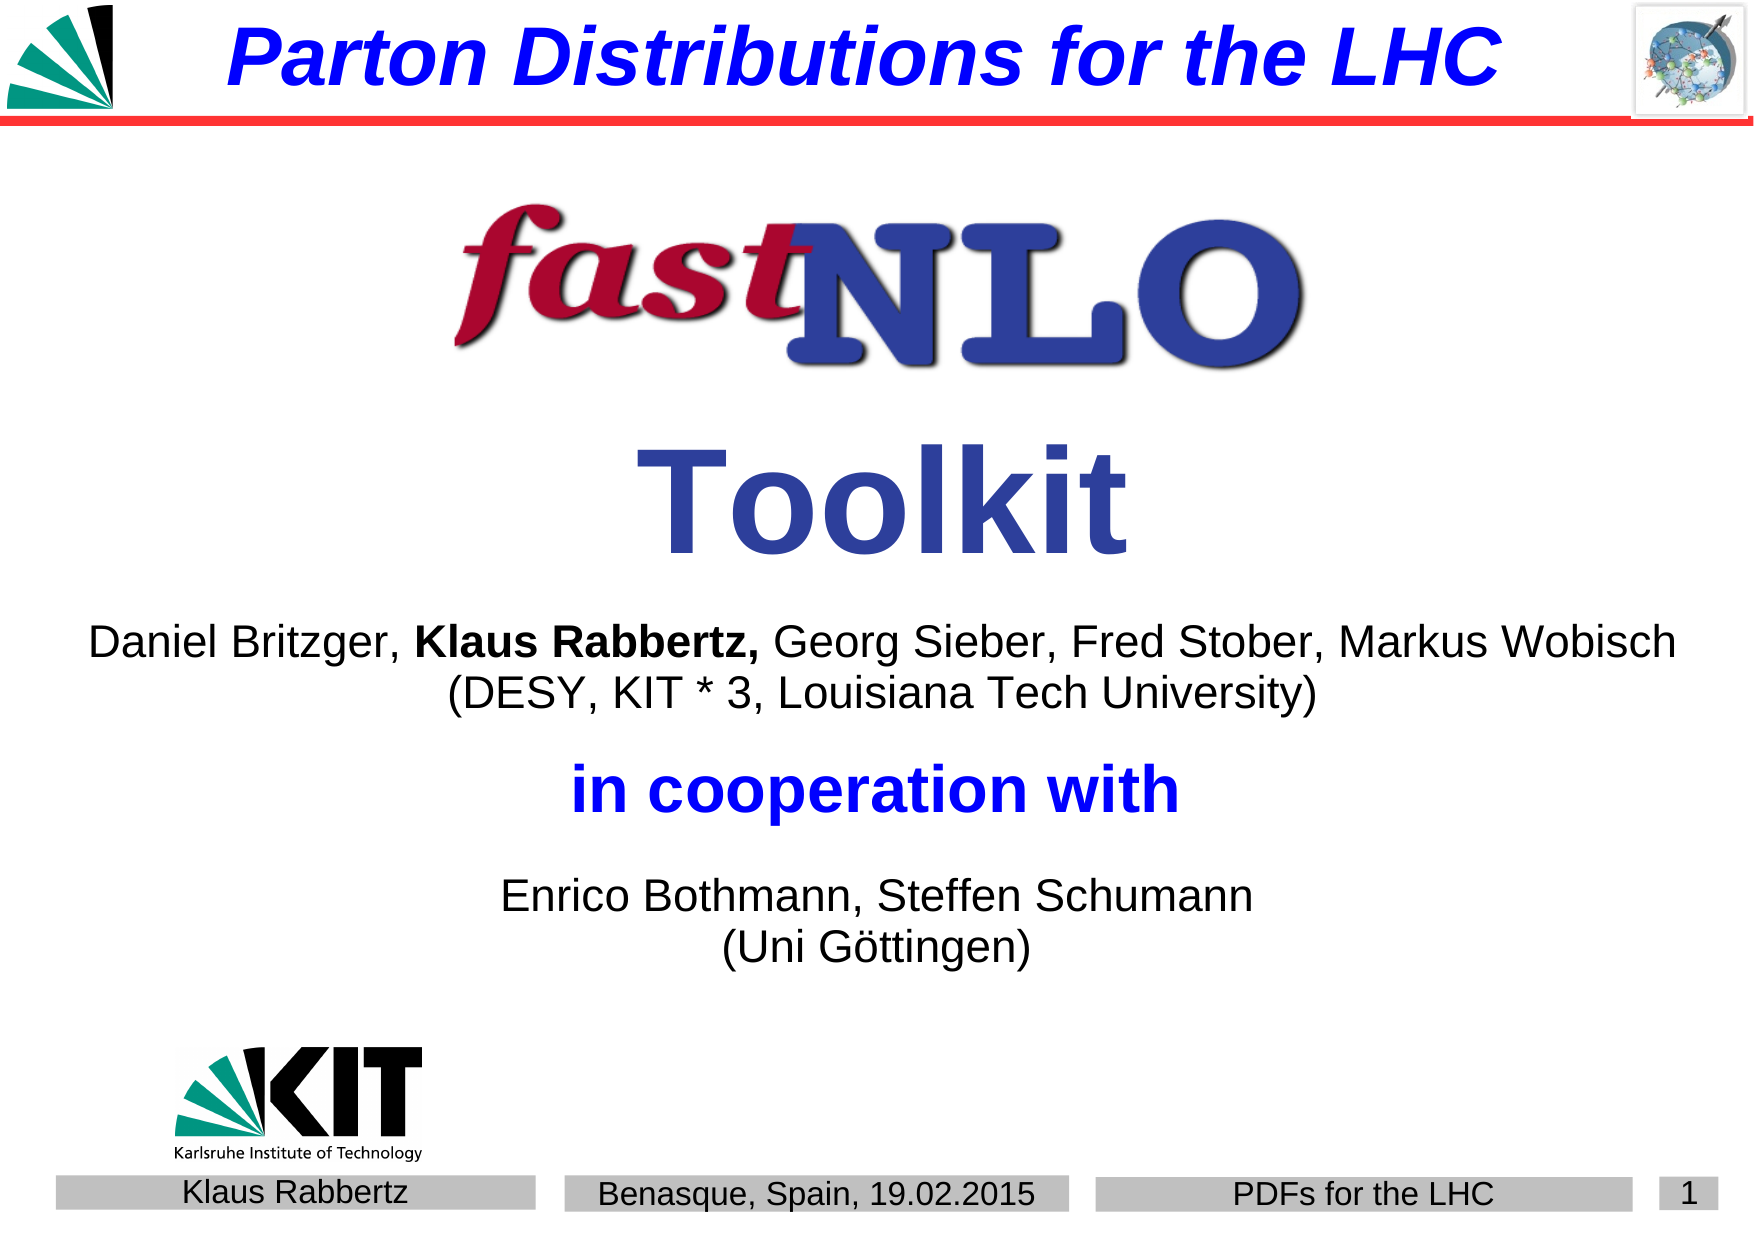

# Parton Distributions for the LHC
Toolkit
Daniel Britzger, Klaus Rabbertz, Georg Sieber, Fred Stober, Markus Wobisch
(DESY, KIT * 3, Louisiana Tech University)
in cooperation with
Enrico Bothmann, Steffen Schumann
(Uni Göttingen)